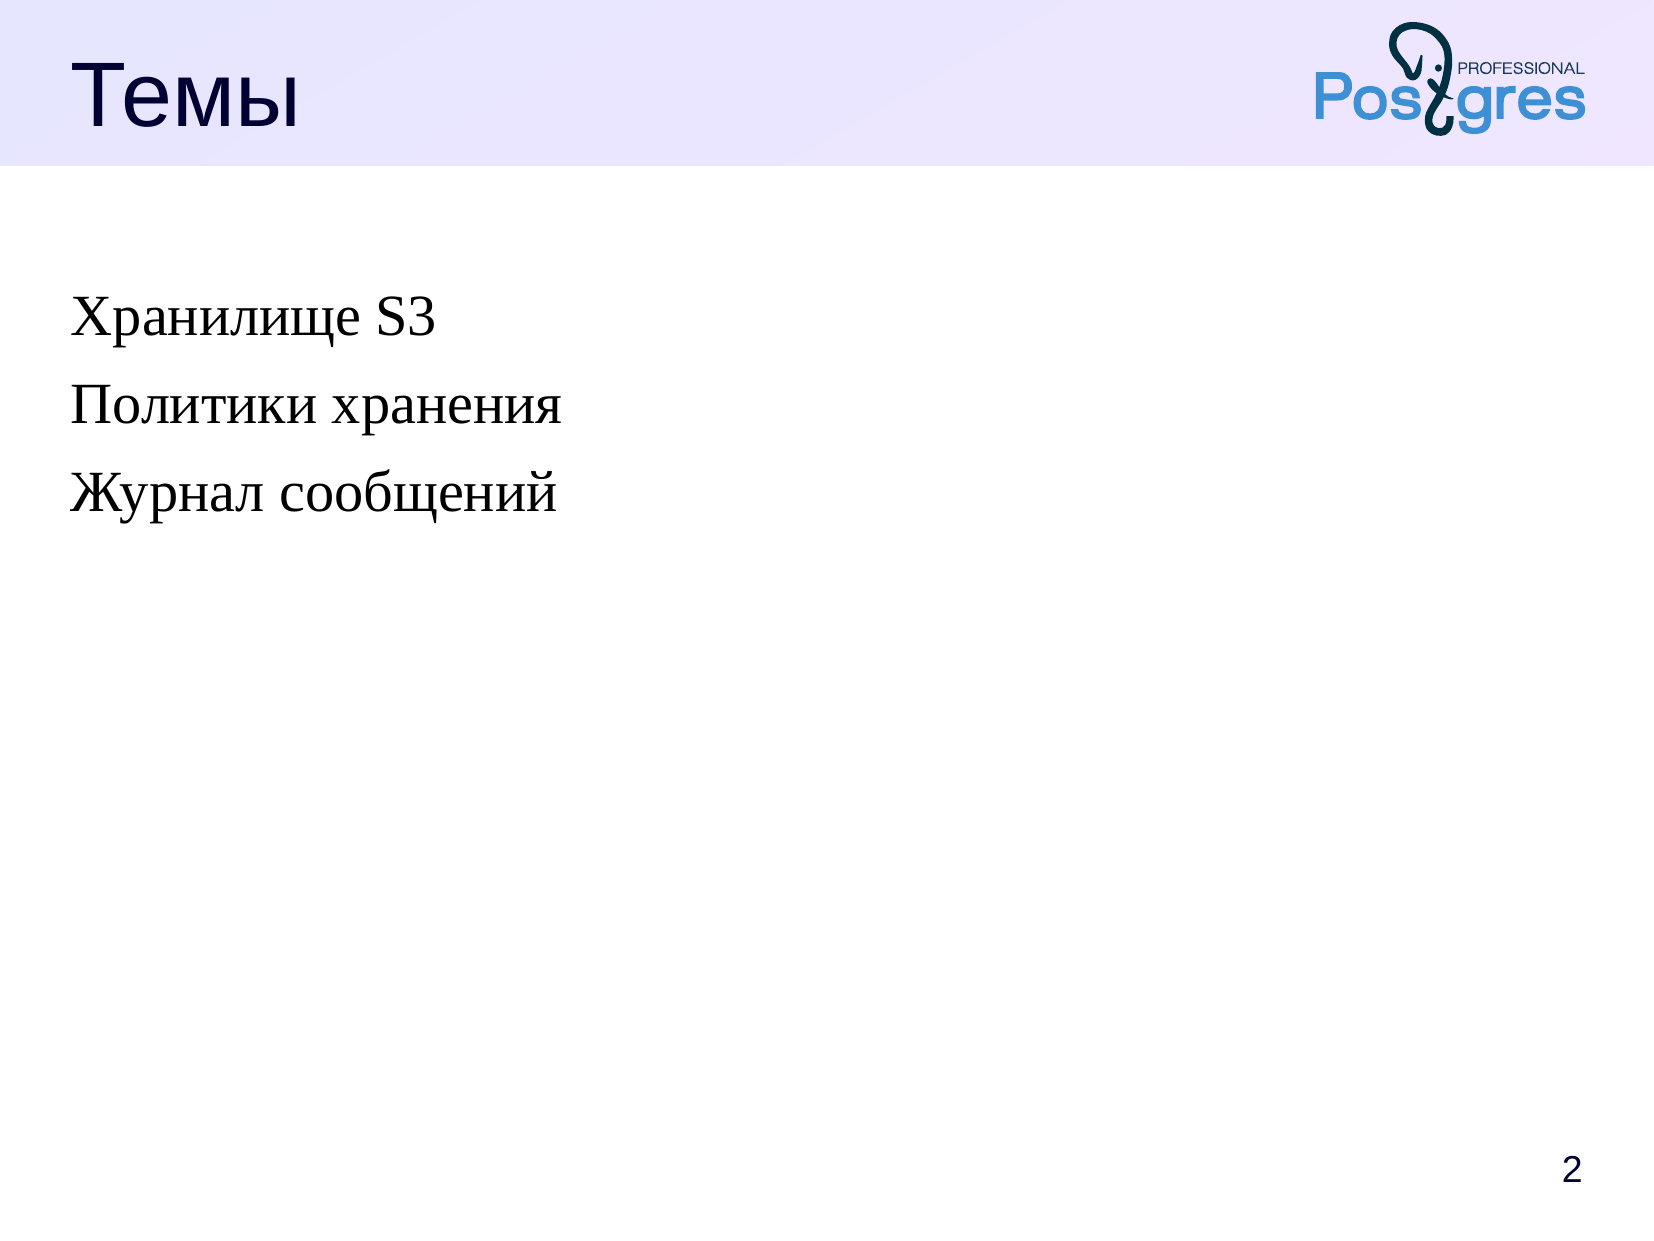

# Темы
Хранилище S3
Политики хранения
Журнал сообщений